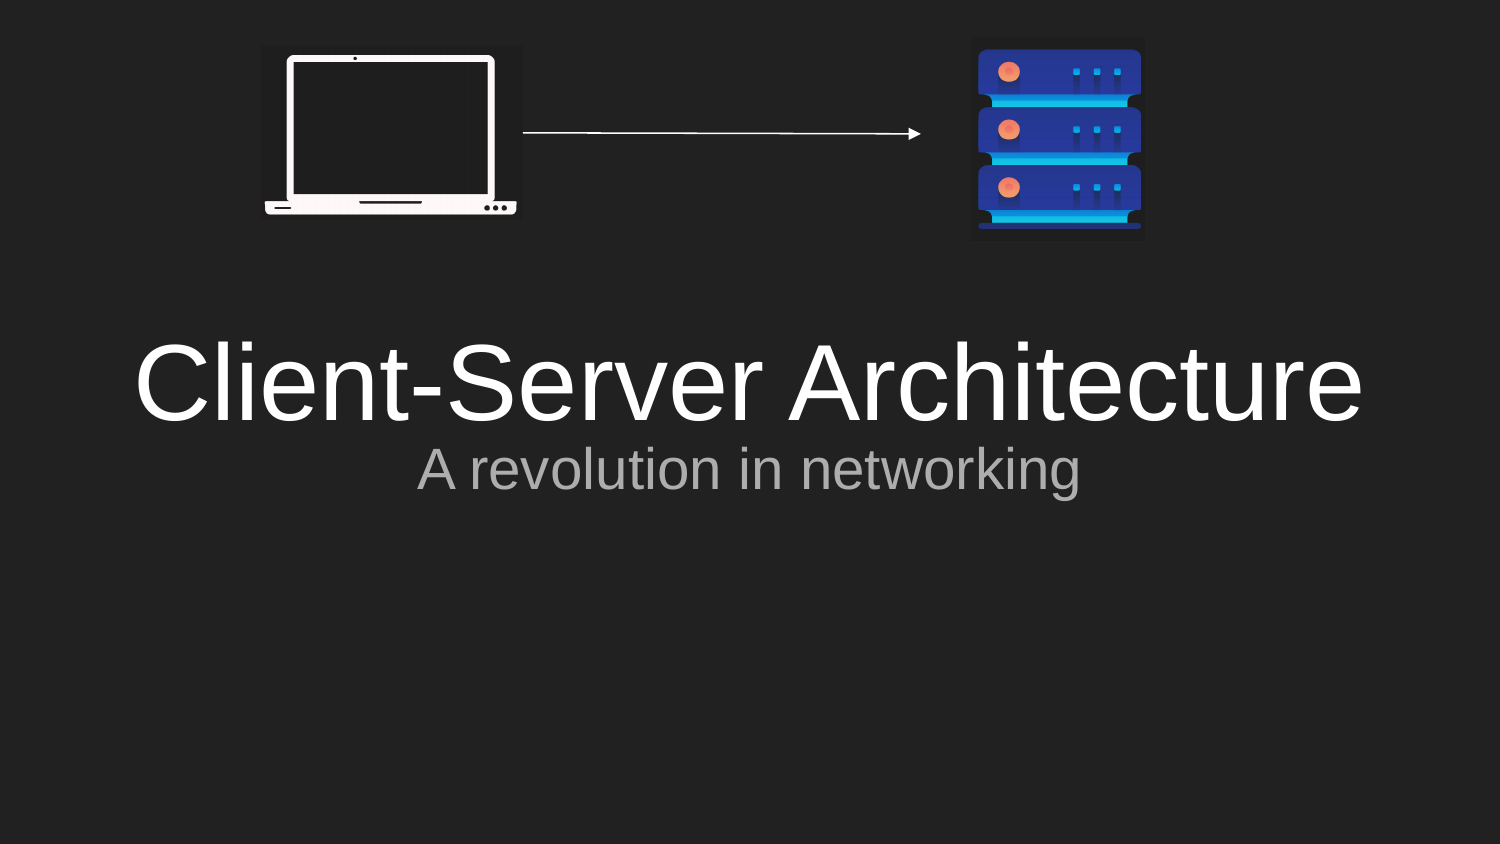

# Client-Server Architecture
A revolution in networking